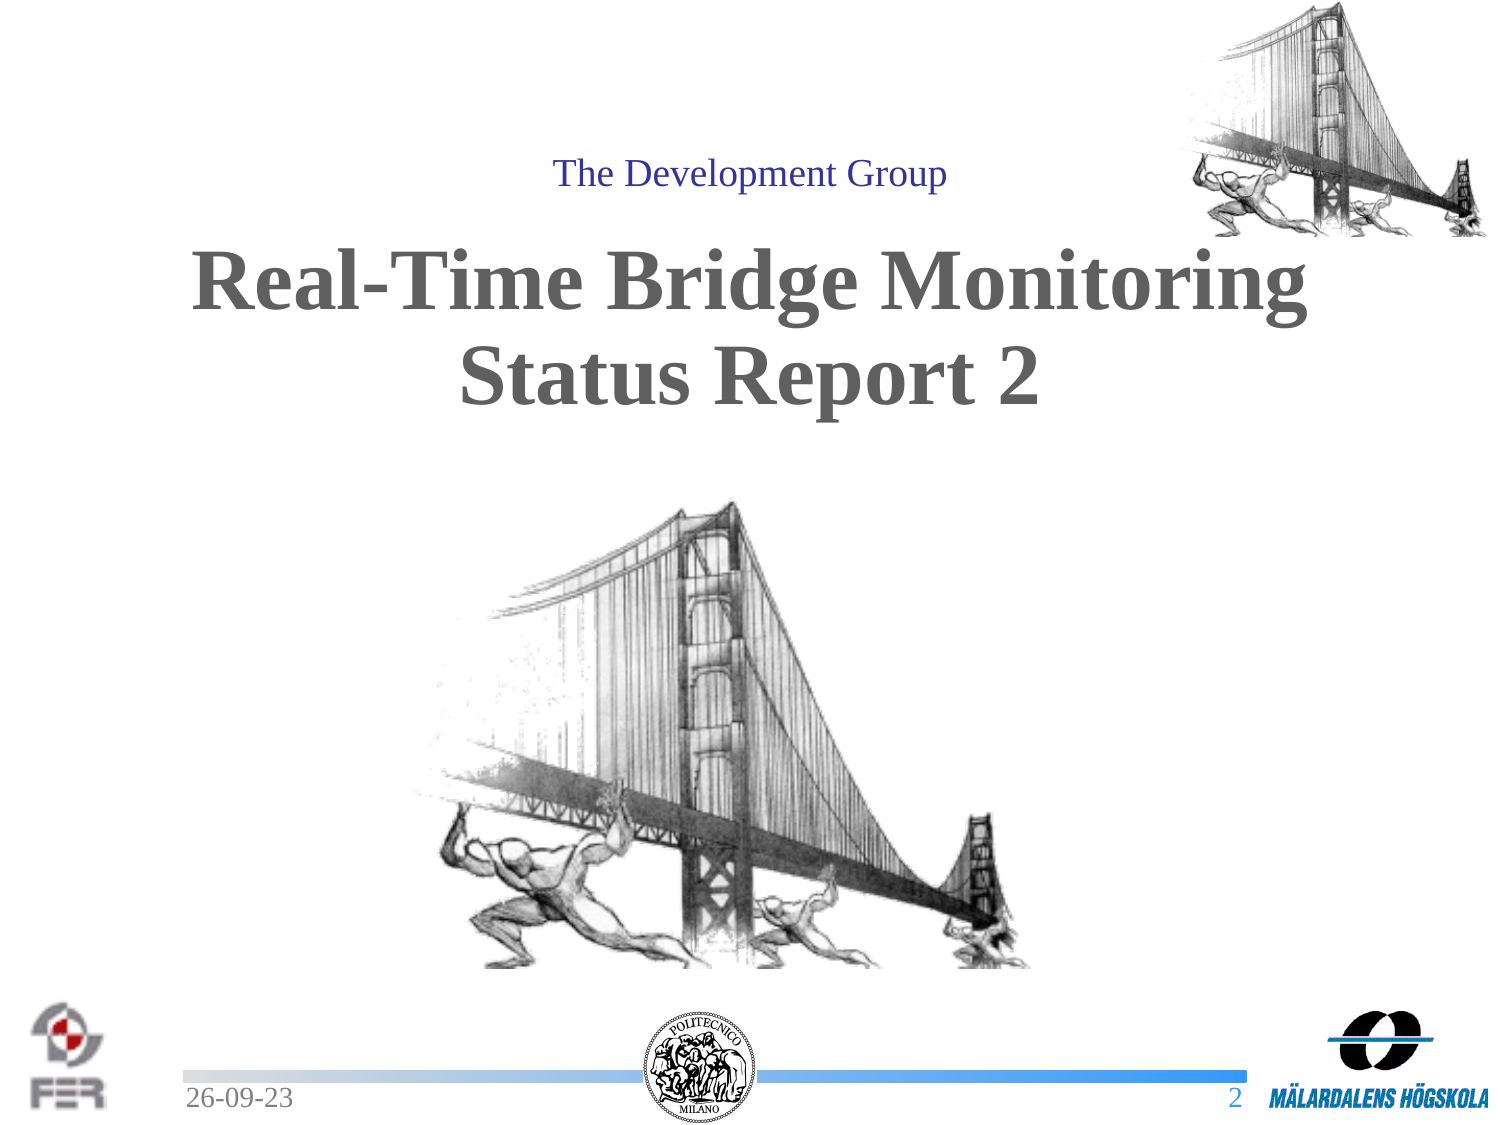

Real-Time Bridge Monitoring
Status Report 2
The Development Group
26-08-21